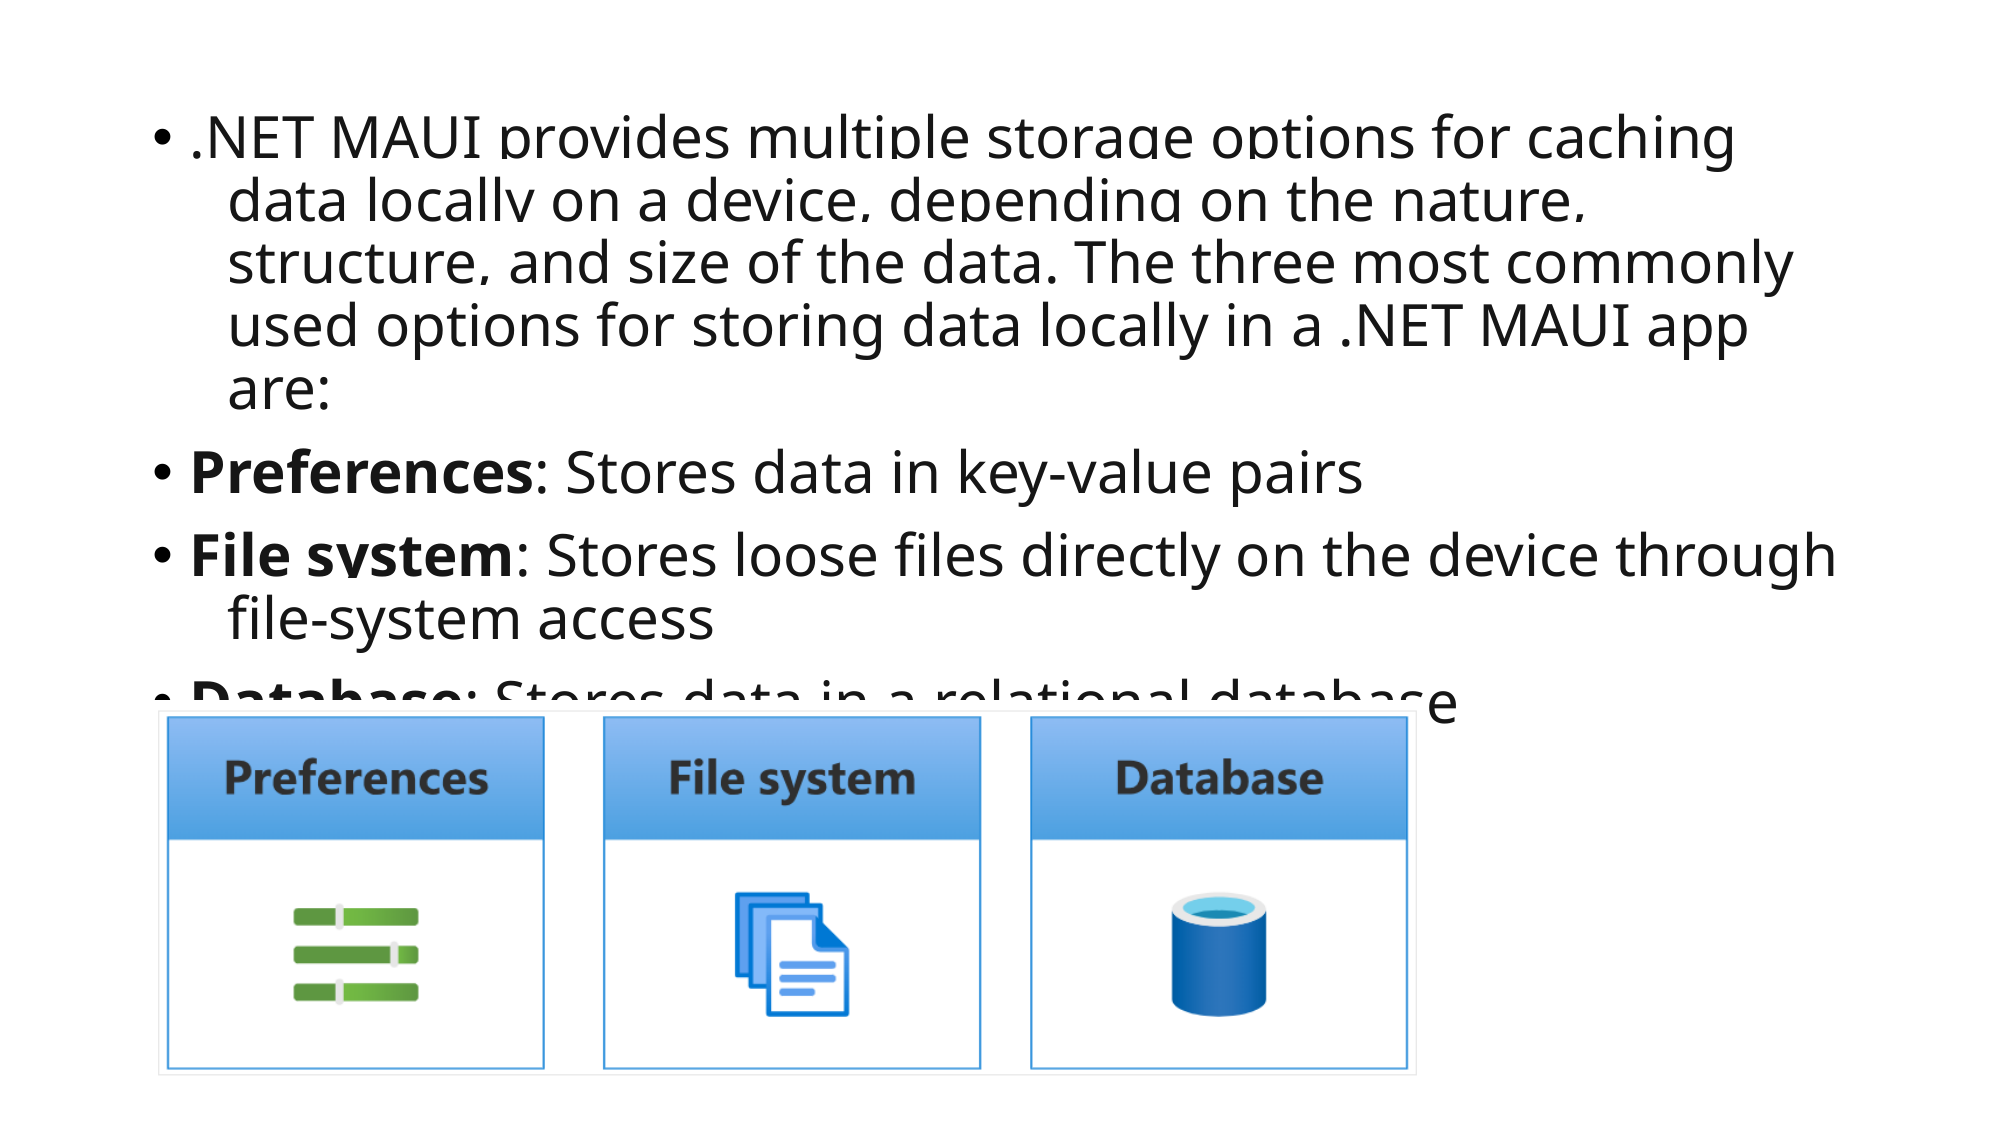

# .NET MAUI provides multiple storage options for caching data locally on a device, depending on the nature, structure, and size of the data. The three most commonly used options for storing data locally in a .NET MAUI app are:
Preferences: Stores data in key-value pairs
File system: Stores loose files directly on the device through file-system access
Database: Stores data in a relational database